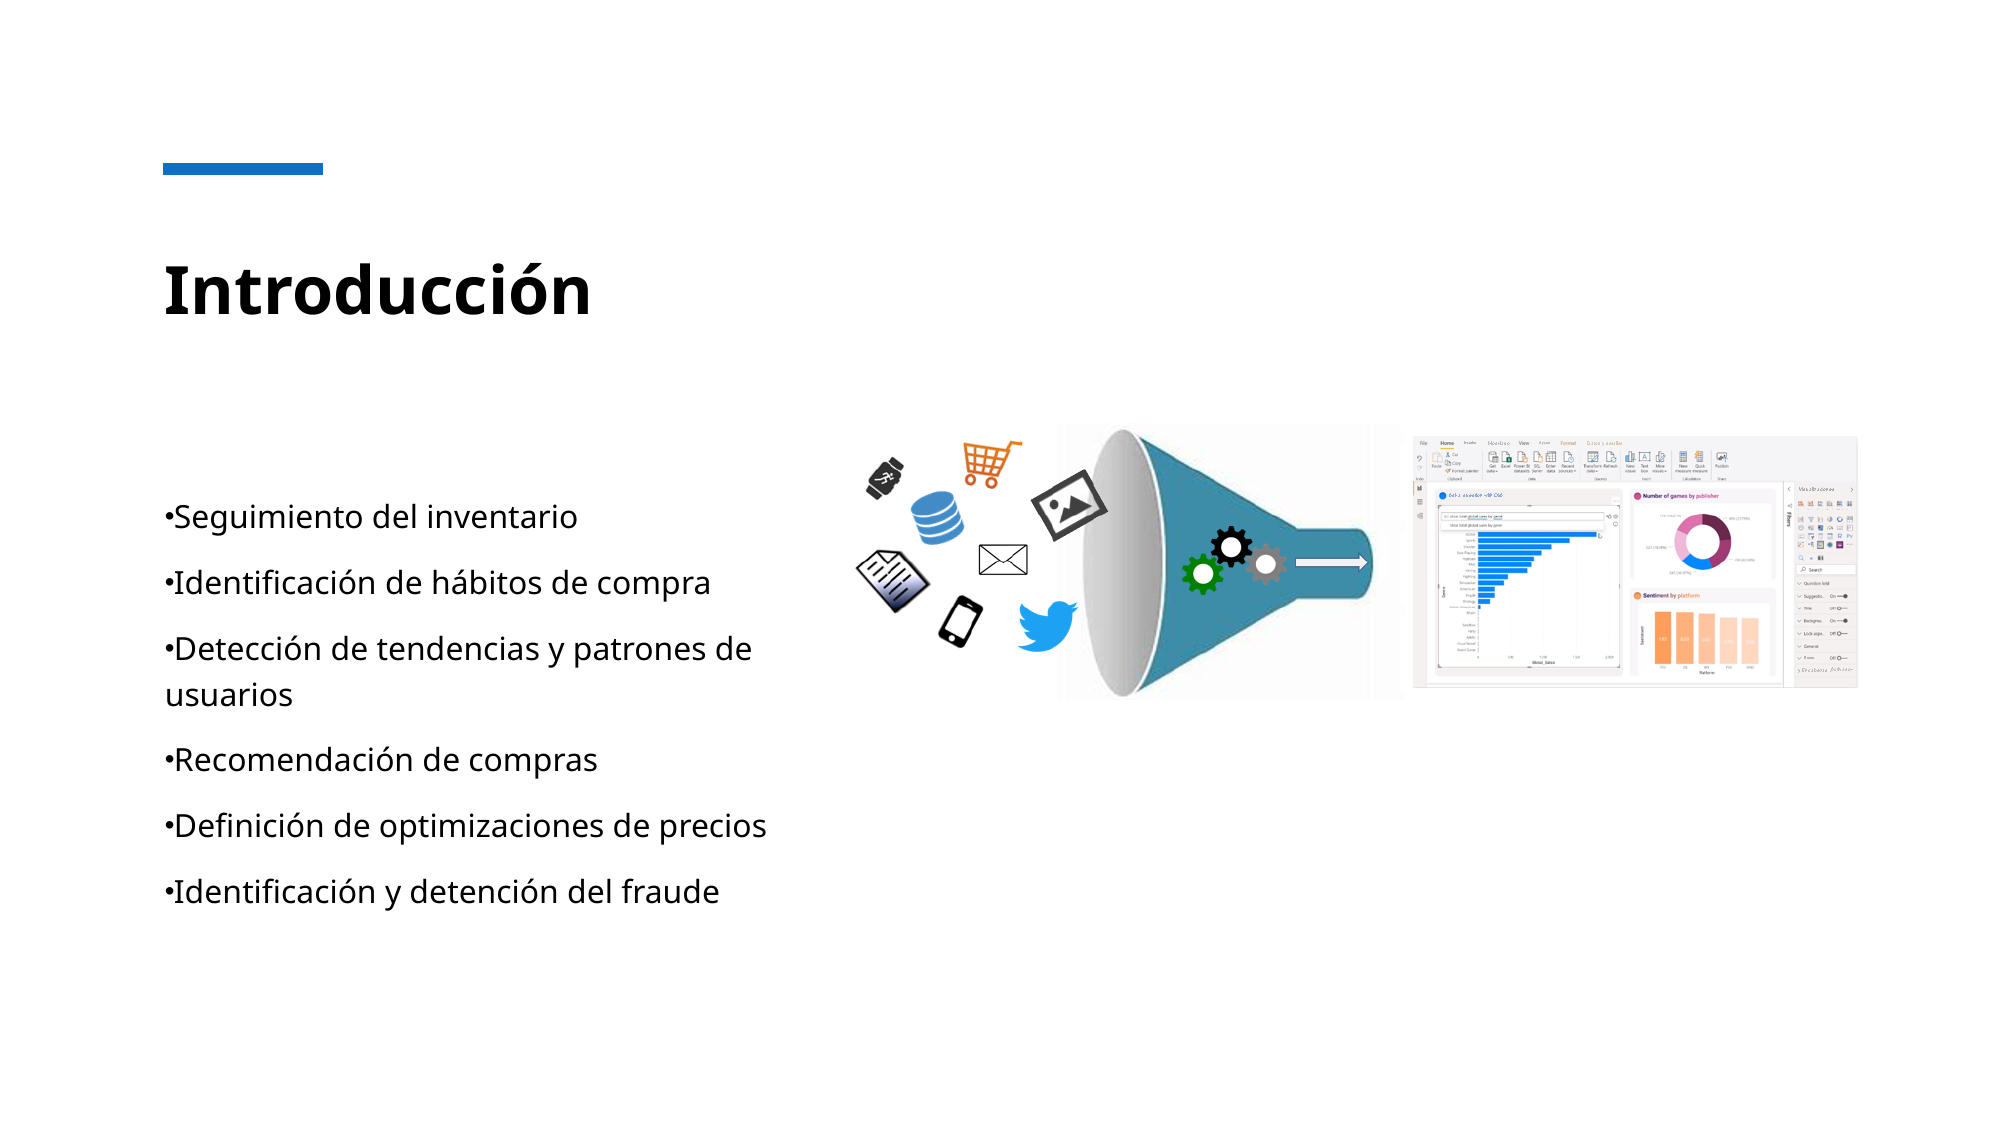

# Introducción
Seguimiento del inventario
Identificación de hábitos de compra
Detección de tendencias y patrones de usuarios
Recomendación de compras
Definición de optimizaciones de precios
Identificación y detención del fraude